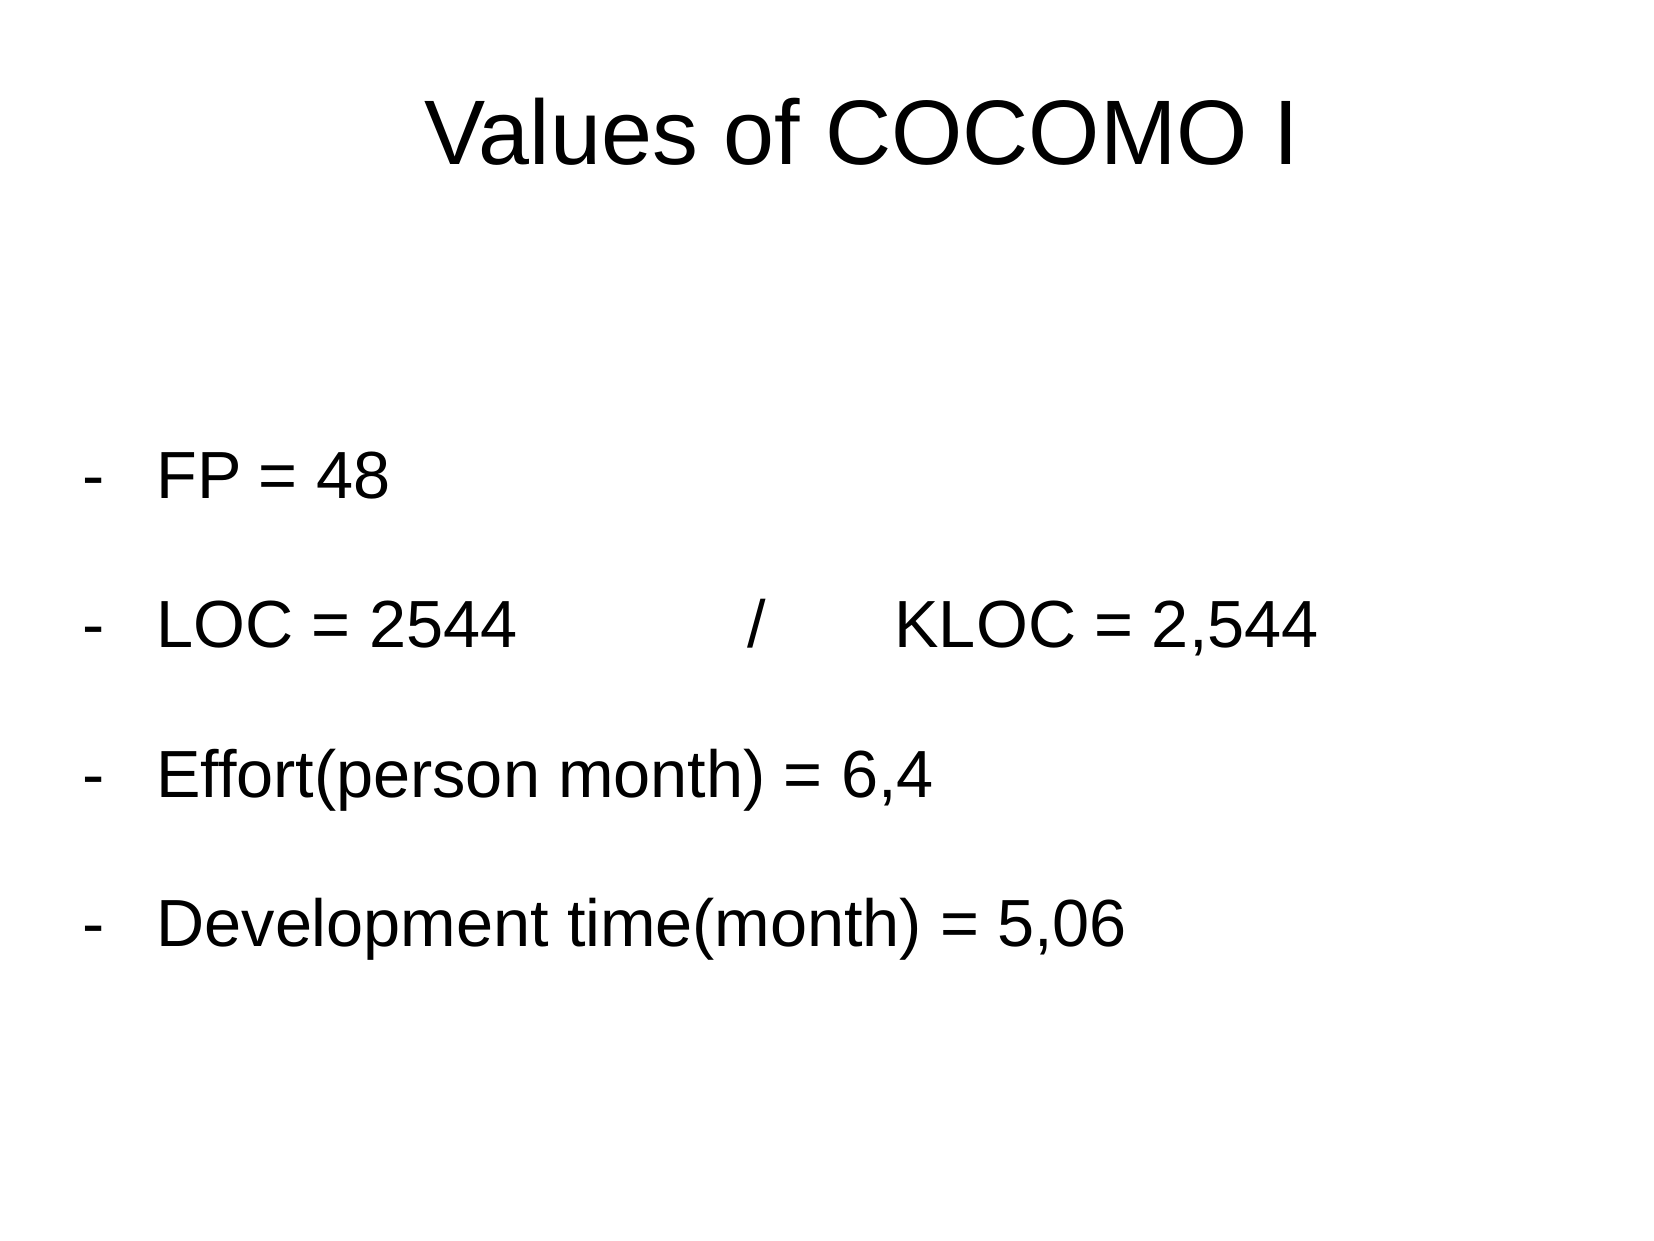

# Values of COCOMO I
-	FP = 48
-	LOC = 2544				/		KLOC = 2,544
-	Effort(person month) = 6,4
-	Development time(month) = 5,06